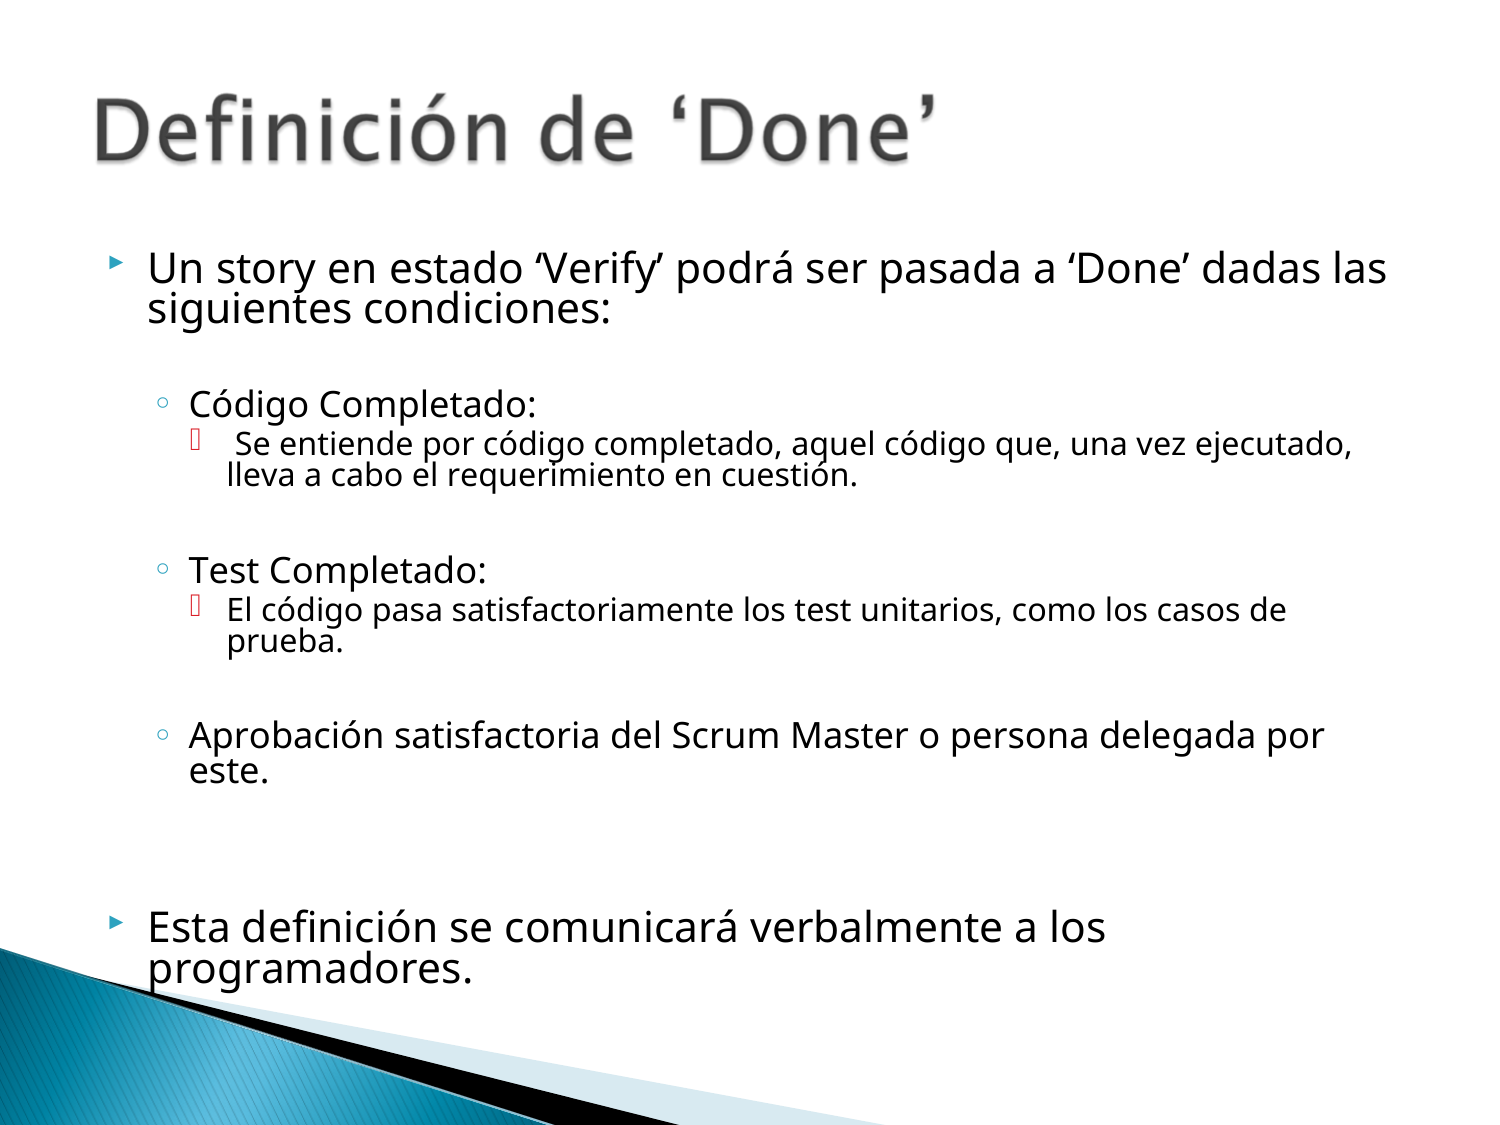

# Un story en estado ‘Verify’ podrá ser pasada a ‘Done’ dadas las siguientes condiciones:
Código Completado:
 Se entiende por código completado, aquel código que, una vez ejecutado, lleva a cabo el requerimiento en cuestión.
Test Completado:
El código pasa satisfactoriamente los test unitarios, como los casos de prueba.
Aprobación satisfactoria del Scrum Master o persona delegada por este.
Esta definición se comunicará verbalmente a los programadores.